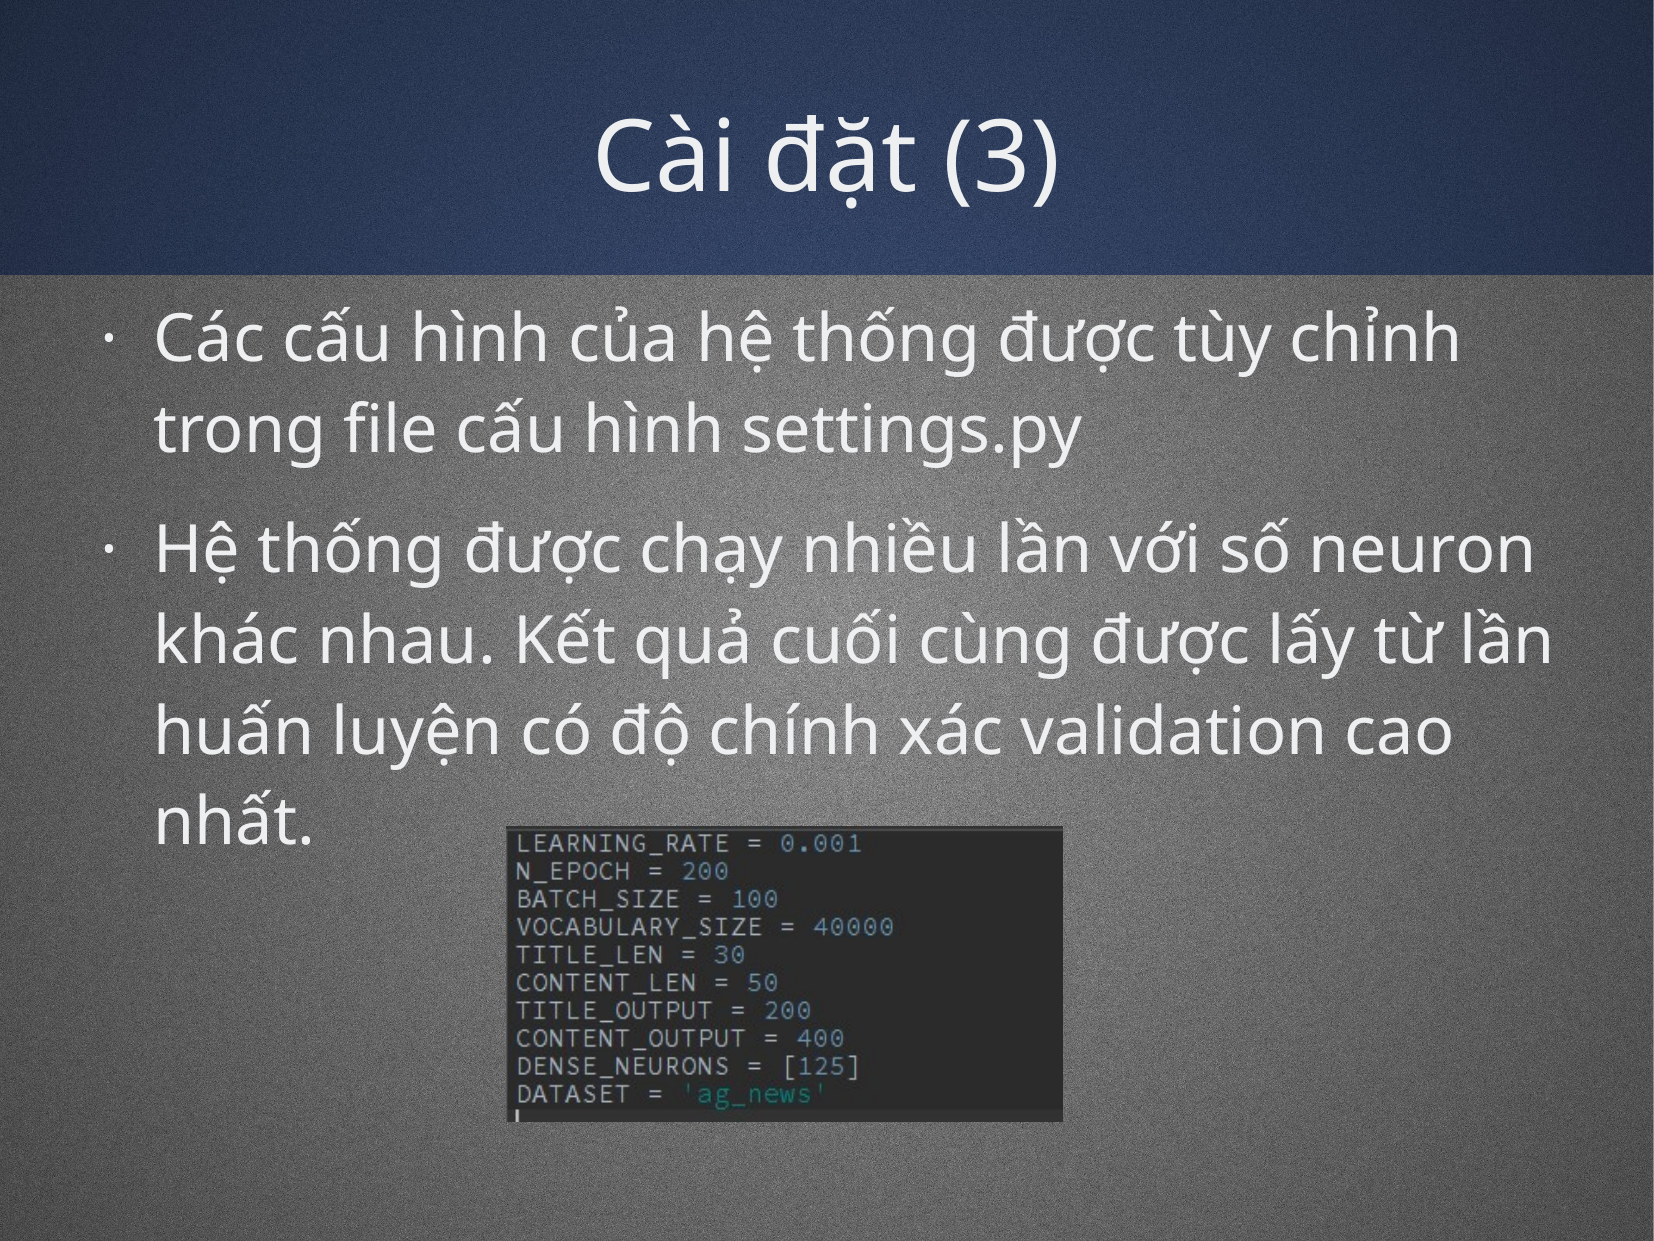

# Cài đặt (3)
Các cấu hình của hệ thống được tùy chỉnh trong file cấu hình settings.py
Hệ thống được chạy nhiều lần với số neuron khác nhau. Kết quả cuối cùng được lấy từ lần huấn luyện có độ chính xác validation cao nhất.